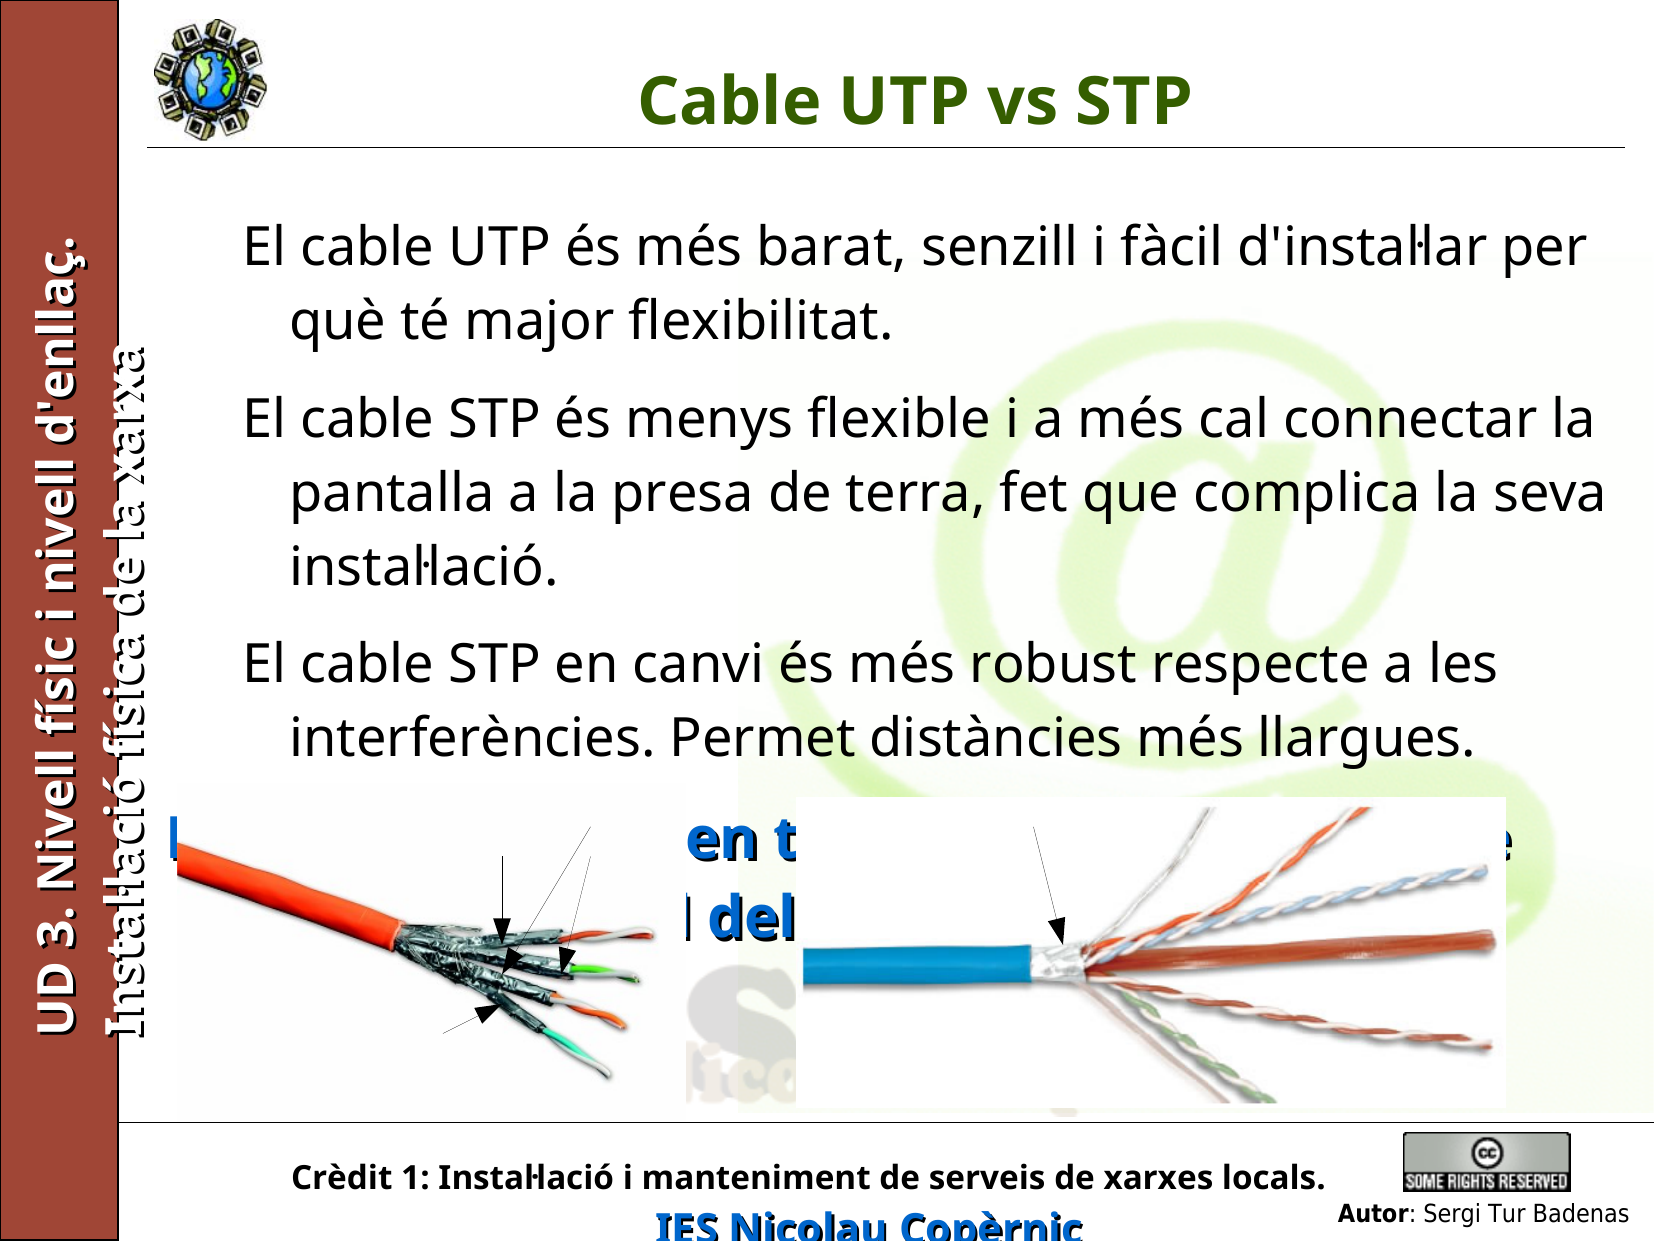

# Cable UTP vs STP
El cable UTP és més barat, senzill i fàcil d'instal·lar per què té major flexibilitat.
El cable STP és menys flexible i a més cal connectar la pantalla a la presa de terra, fet que complica la seva instal·lació.
El cable STP en canvi és més robust respecte a les interferències. Permet distàncies més llargues.
Els cables STP poden tenir pantalles a nivell de parells o a nivell del cable sencer